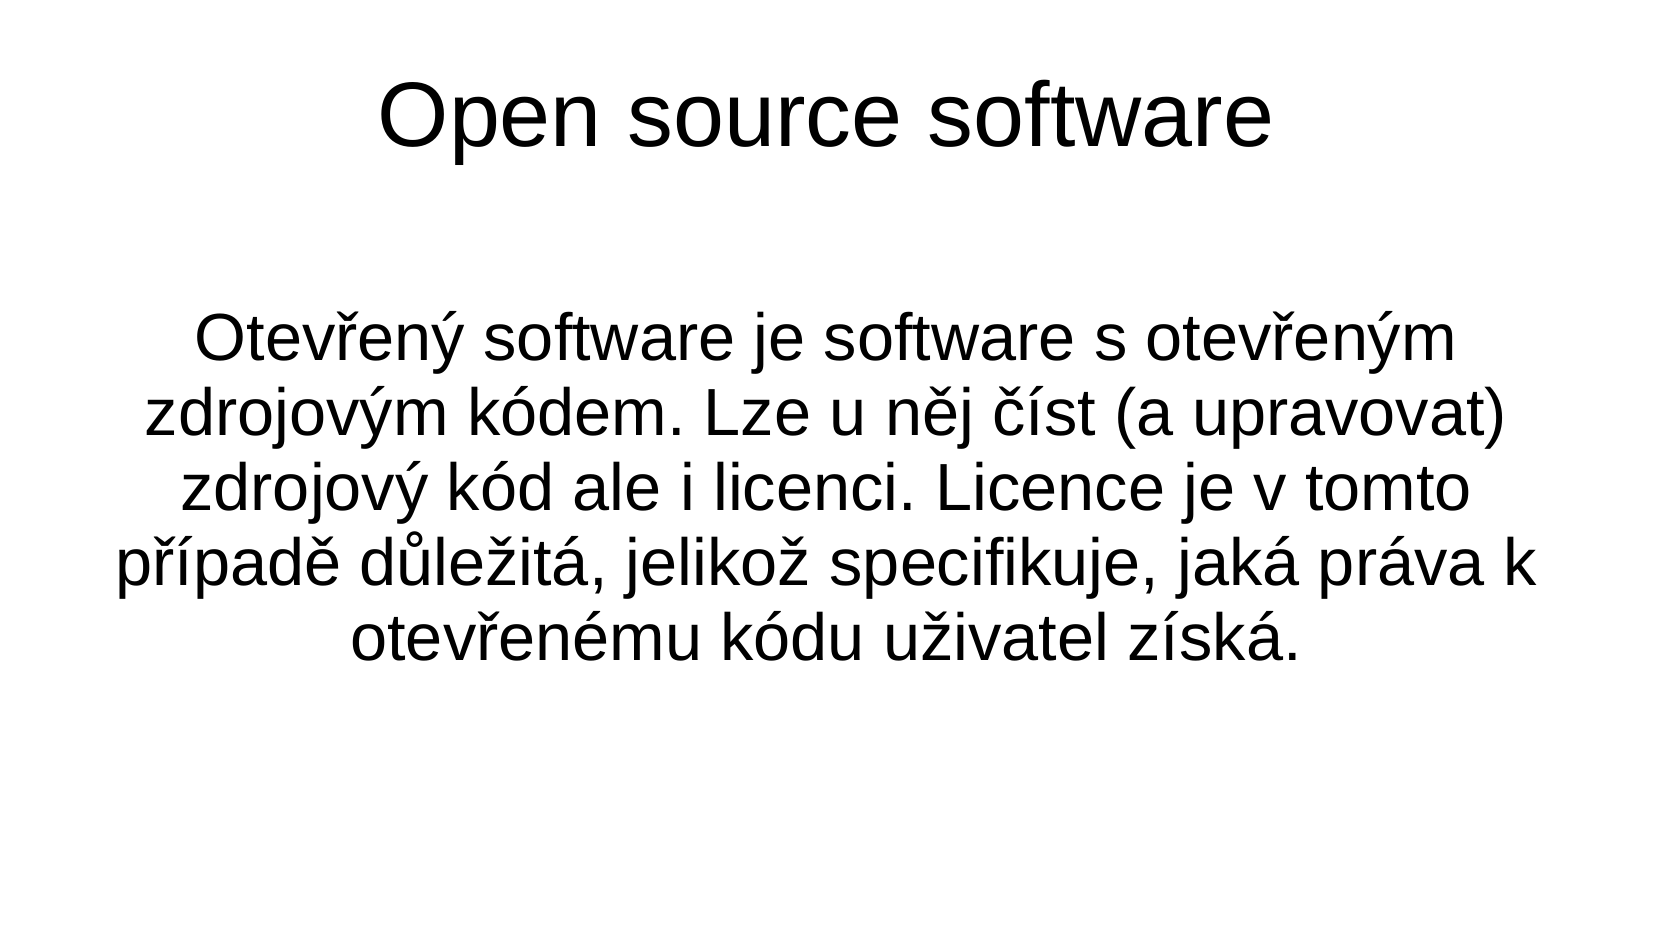

# Open source software
Otevřený software je software s otevřeným zdrojovým kódem. Lze u něj číst (a upravovat) zdrojový kód ale i licenci. Licence je v tomto případě důležitá, jelikož specifikuje, jaká práva k otevřenému kódu uživatel získá.